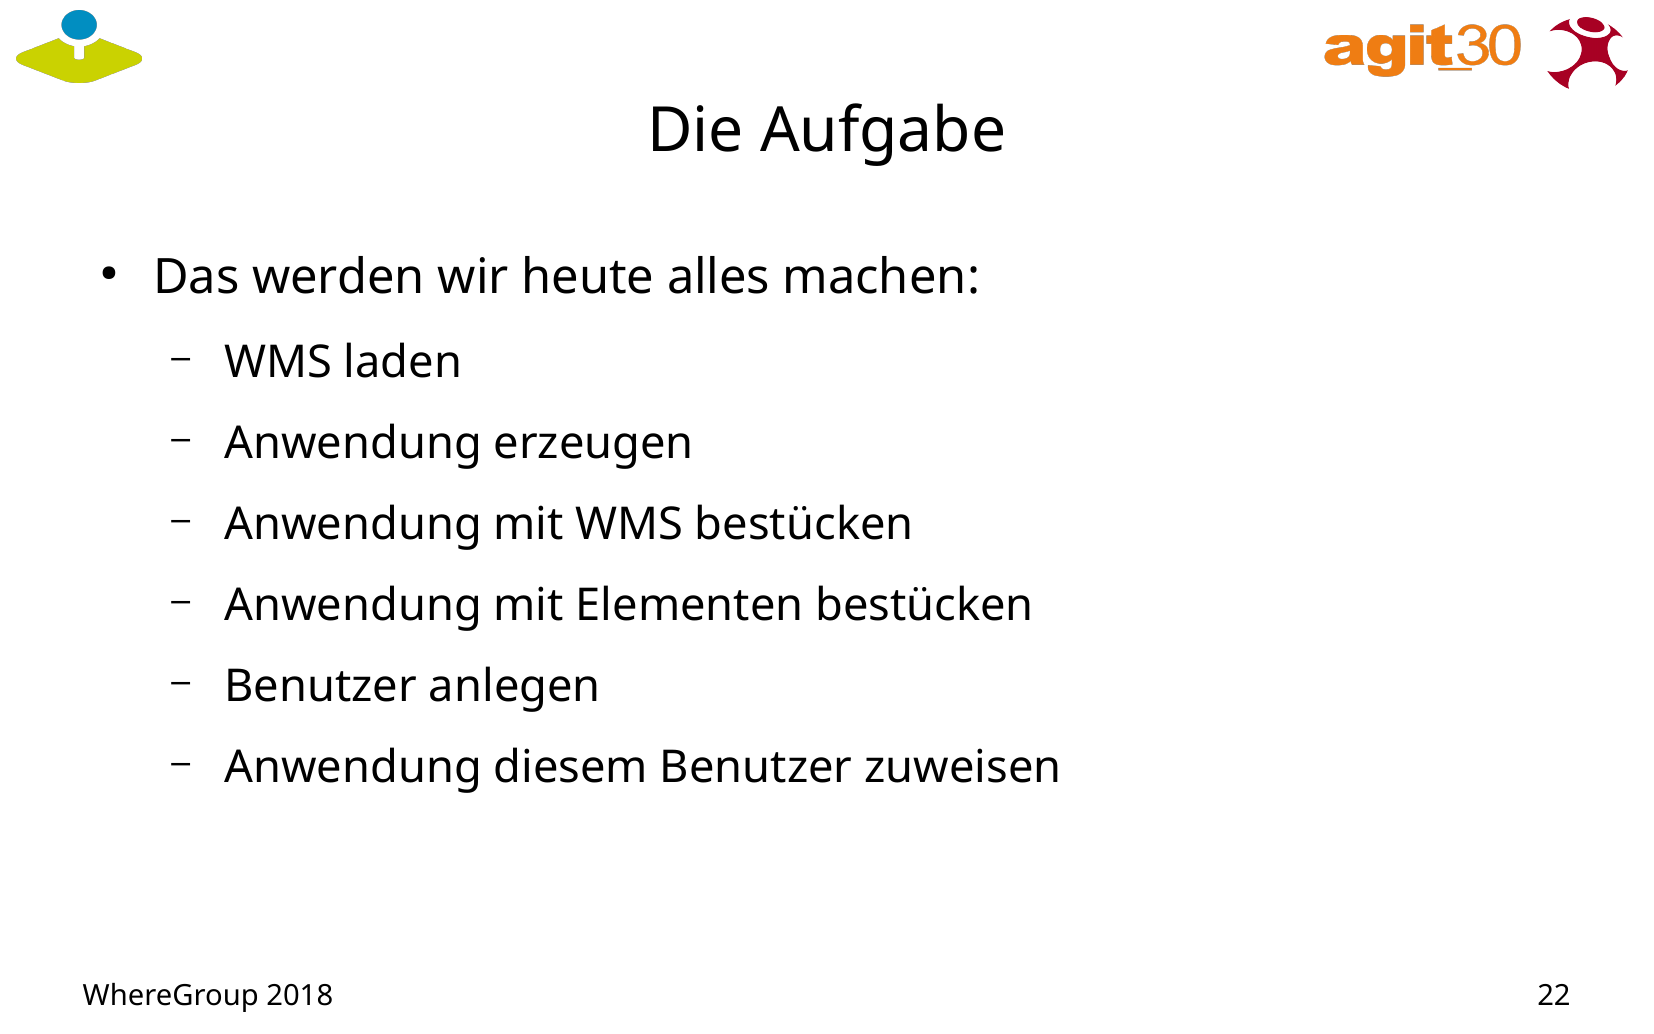

# Die Aufgabe
Das werden wir heute alles machen:
WMS laden
Anwendung erzeugen
Anwendung mit WMS bestücken
Anwendung mit Elementen bestücken
Benutzer anlegen
Anwendung diesem Benutzer zuweisen
WhereGroup 2018
22